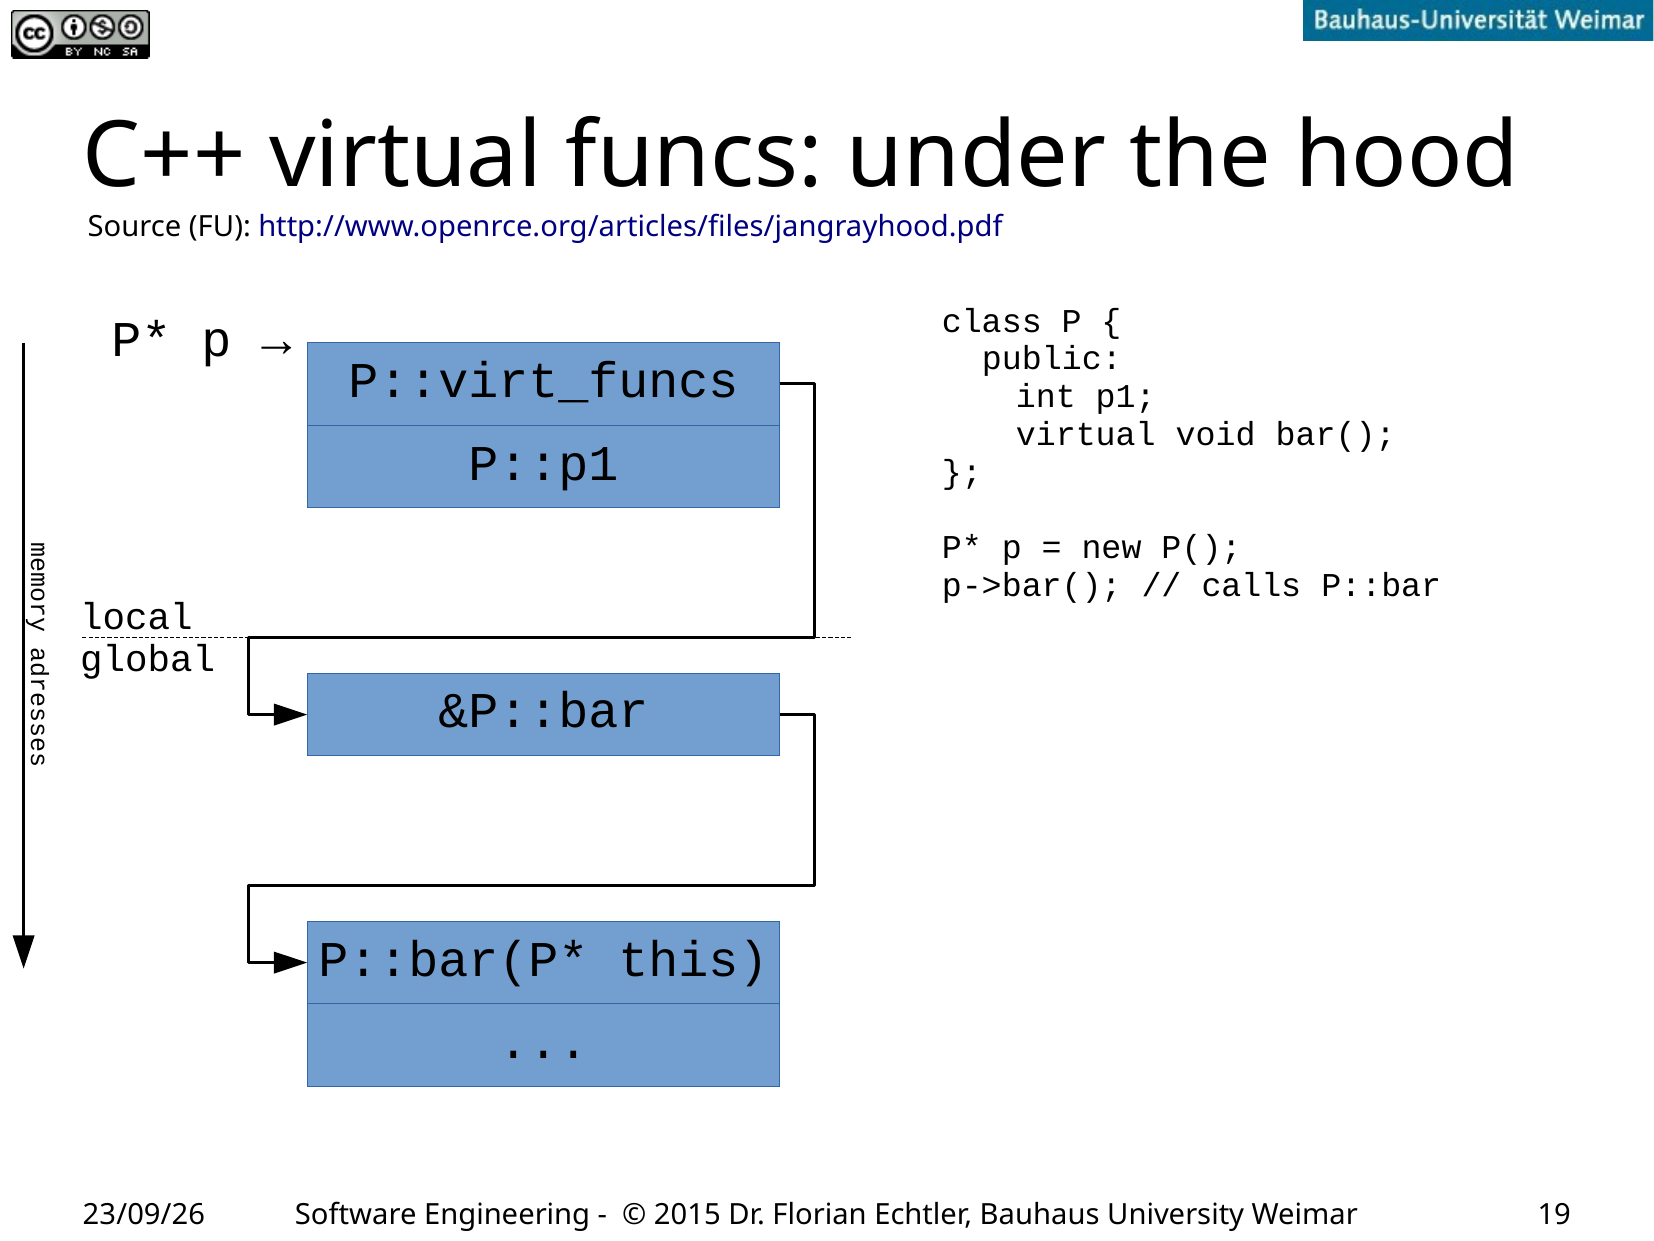

# C++ virtual funcs: under the hood
Source (FU): http://www.openrce.org/articles/files/jangrayhood.pdf
class P {
 public:
	int p1;
	virtual void bar();
};
P* p = new P();
p->bar(); // calls P::bar
P* p →
memory adresses
P::virt_funcs
P::p1
local
global
&P::bar
P::bar(P* this)
...
Software Engineering - © 2015 Dr. Florian Echtler, Bauhaus University Weimar
19